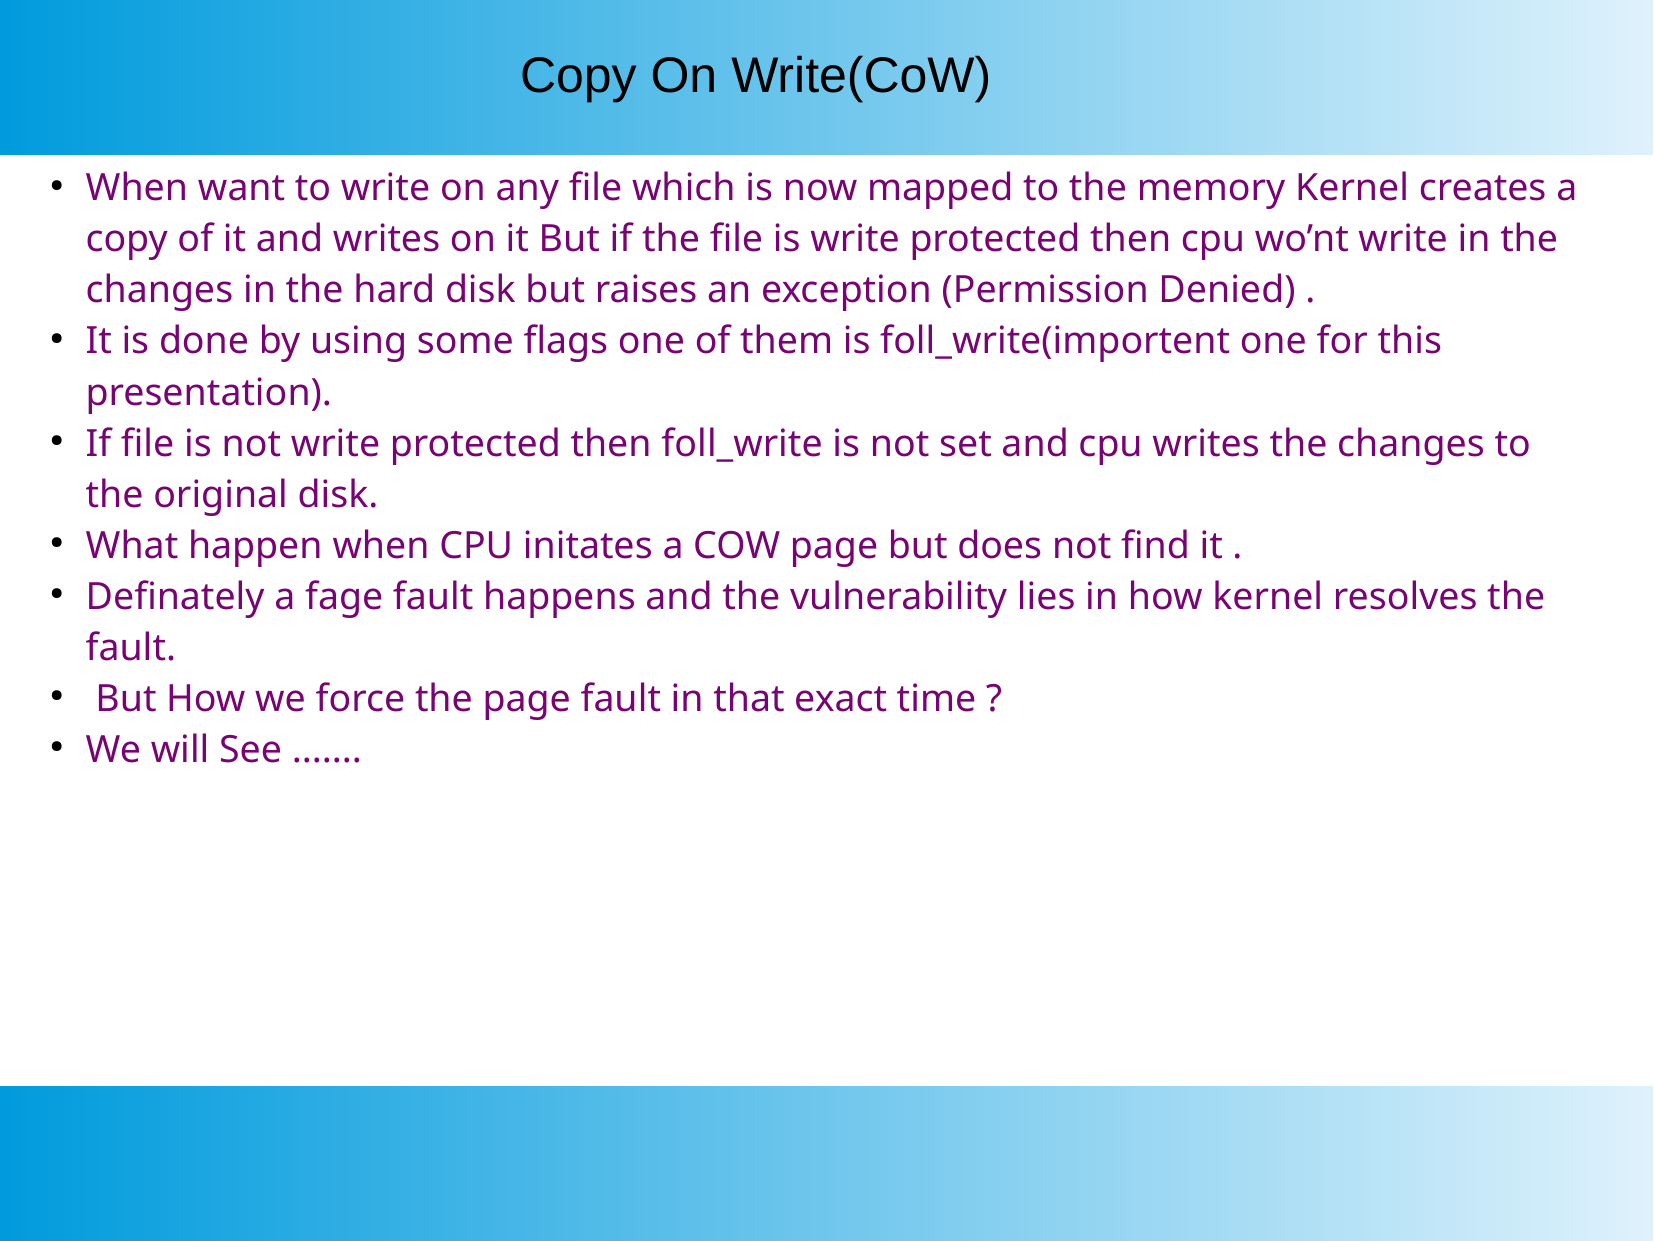

Copy On Write(CoW)
When want to write on any file which is now mapped to the memory Kernel creates a copy of it and writes on it But if the file is write protected then cpu wo’nt write in the changes in the hard disk but raises an exception (Permission Denied) .
It is done by using some flags one of them is foll_write(importent one for this presentation).
If file is not write protected then foll_write is not set and cpu writes the changes to the original disk.
What happen when CPU initates a COW page but does not find it .
Definately a fage fault happens and the vulnerability lies in how kernel resolves the fault.
 But How we force the page fault in that exact time ?
We will See .......